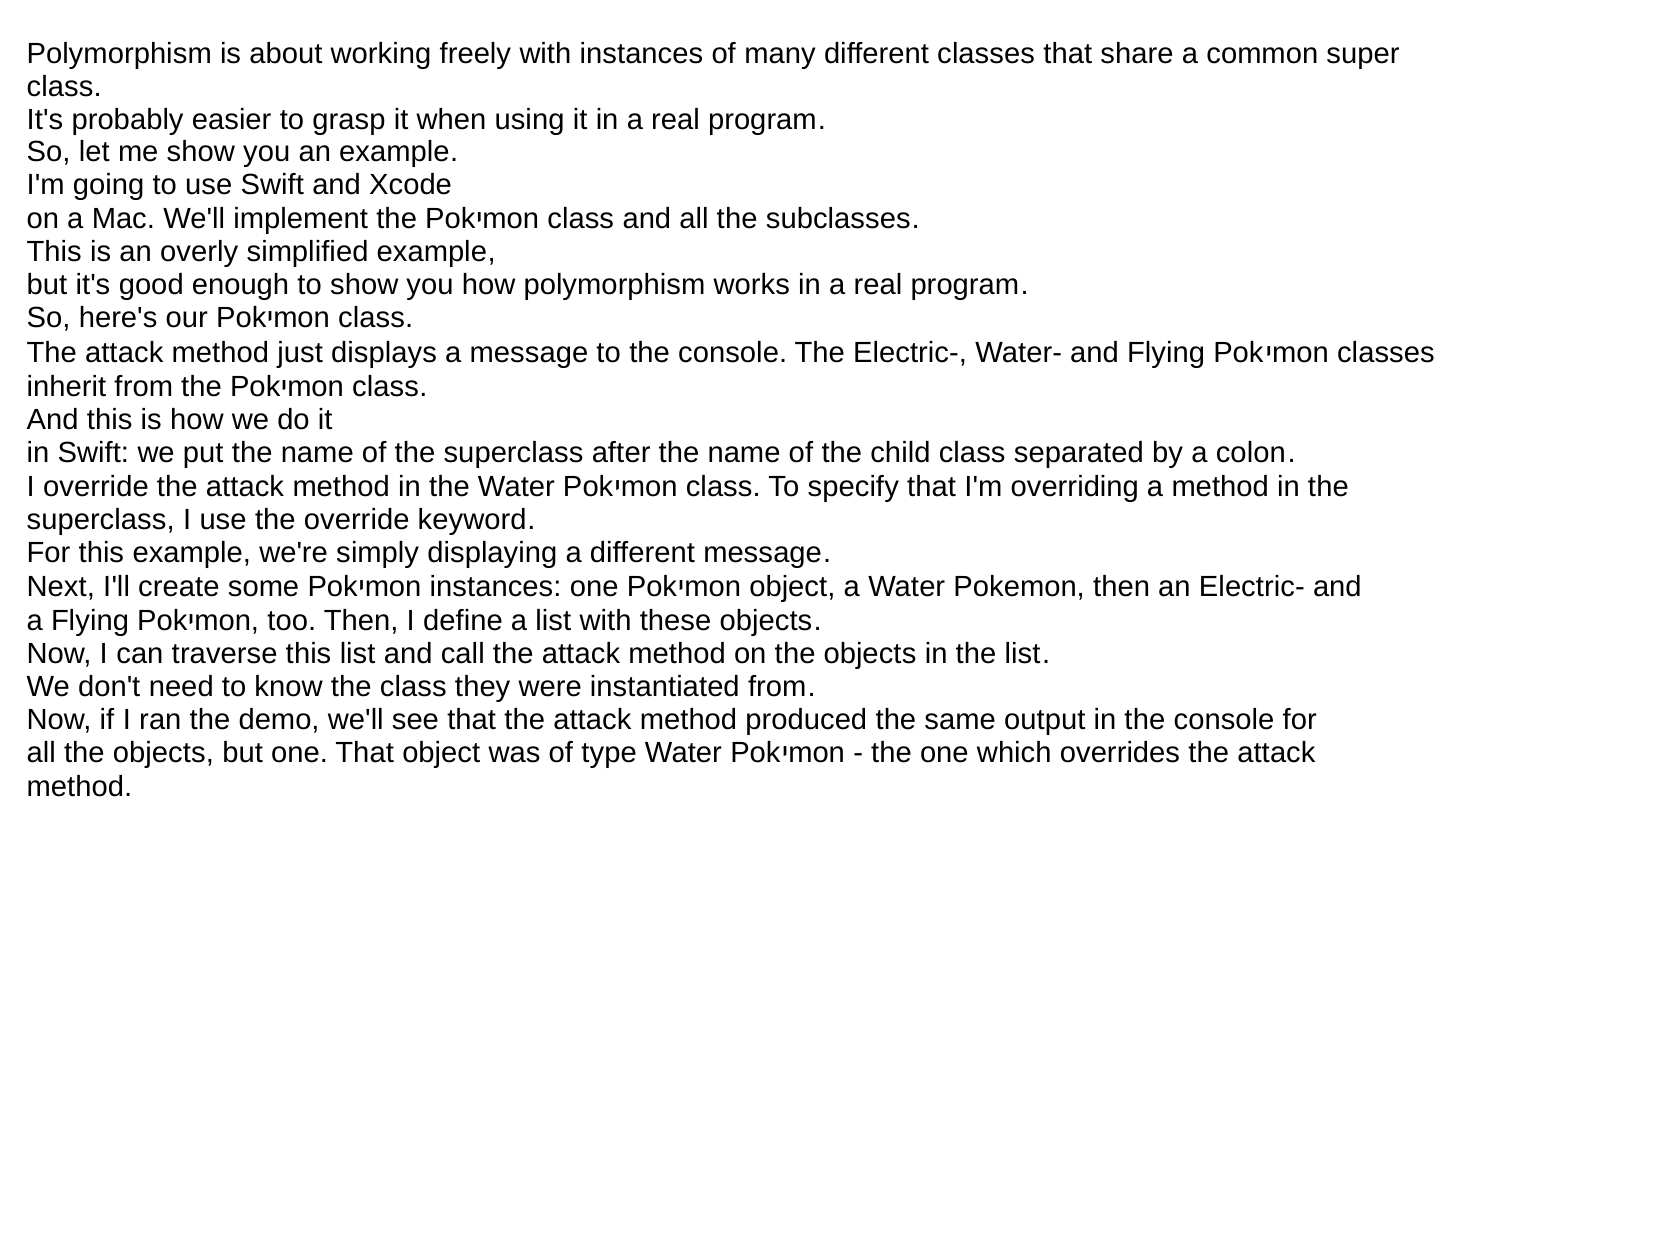

Polymorphism is about working freely with instances of many different classes that share a common super
class.
It's probably easier to grasp it when using it in a real program.
So, let me show you an example.
I'm going to use Swift and Xcode
on a Mac. We'll implement the Pokיmon class and all the subclasses.
This is an overly simplified example,
but it's good enough to show you how polymorphism works in a real program.
So, here's our Pokיmon class.
The attack method just displays a message to the console. The Electric-, Water- and Flying Pokיmon classes
inherit from the Pokיmon class.
And this is how we do it
in Swift: we put the name of the superclass after the name of the child class separated by a colon.
I override the attack method in the Water Pokיmon class. To specify that I'm overriding a method in the
superclass, I use the override keyword.
For this example, we're simply displaying a different message.
Next, I'll create some Pokיmon instances: one Pokיmon object, a Water Pokemon, then an Electric- and
a Flying Pokיmon, too. Then, I define a list with these objects.
Now, I can traverse this list and call the attack method on the objects in the list.
We don't need to know the class they were instantiated from.
Now, if I ran the demo, we'll see that the attack method produced the same output in the console for
all the objects, but one. That object was of type Water Pokיmon - the one which overrides the attack
method.